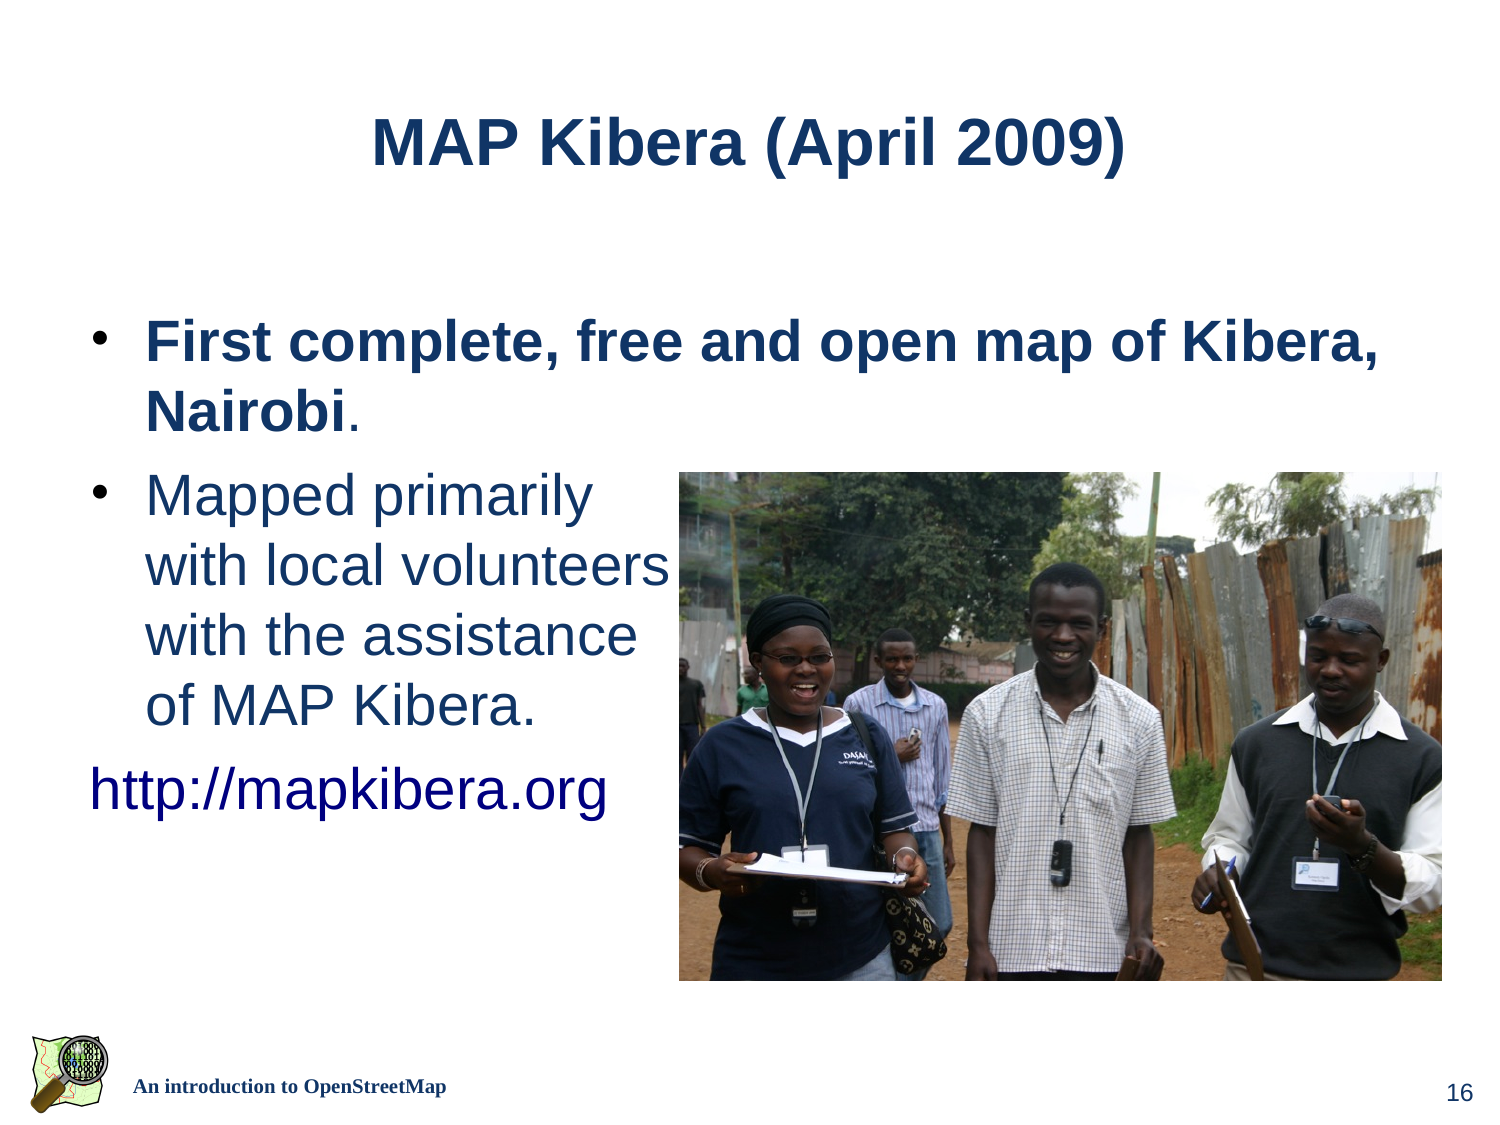

# MAP Kibera (April 2009)
First complete, free and open map of Kibera, Nairobi.
Mapped primarily
with local volunteers
with the assistance
of MAP Kibera.
http://mapkibera.org